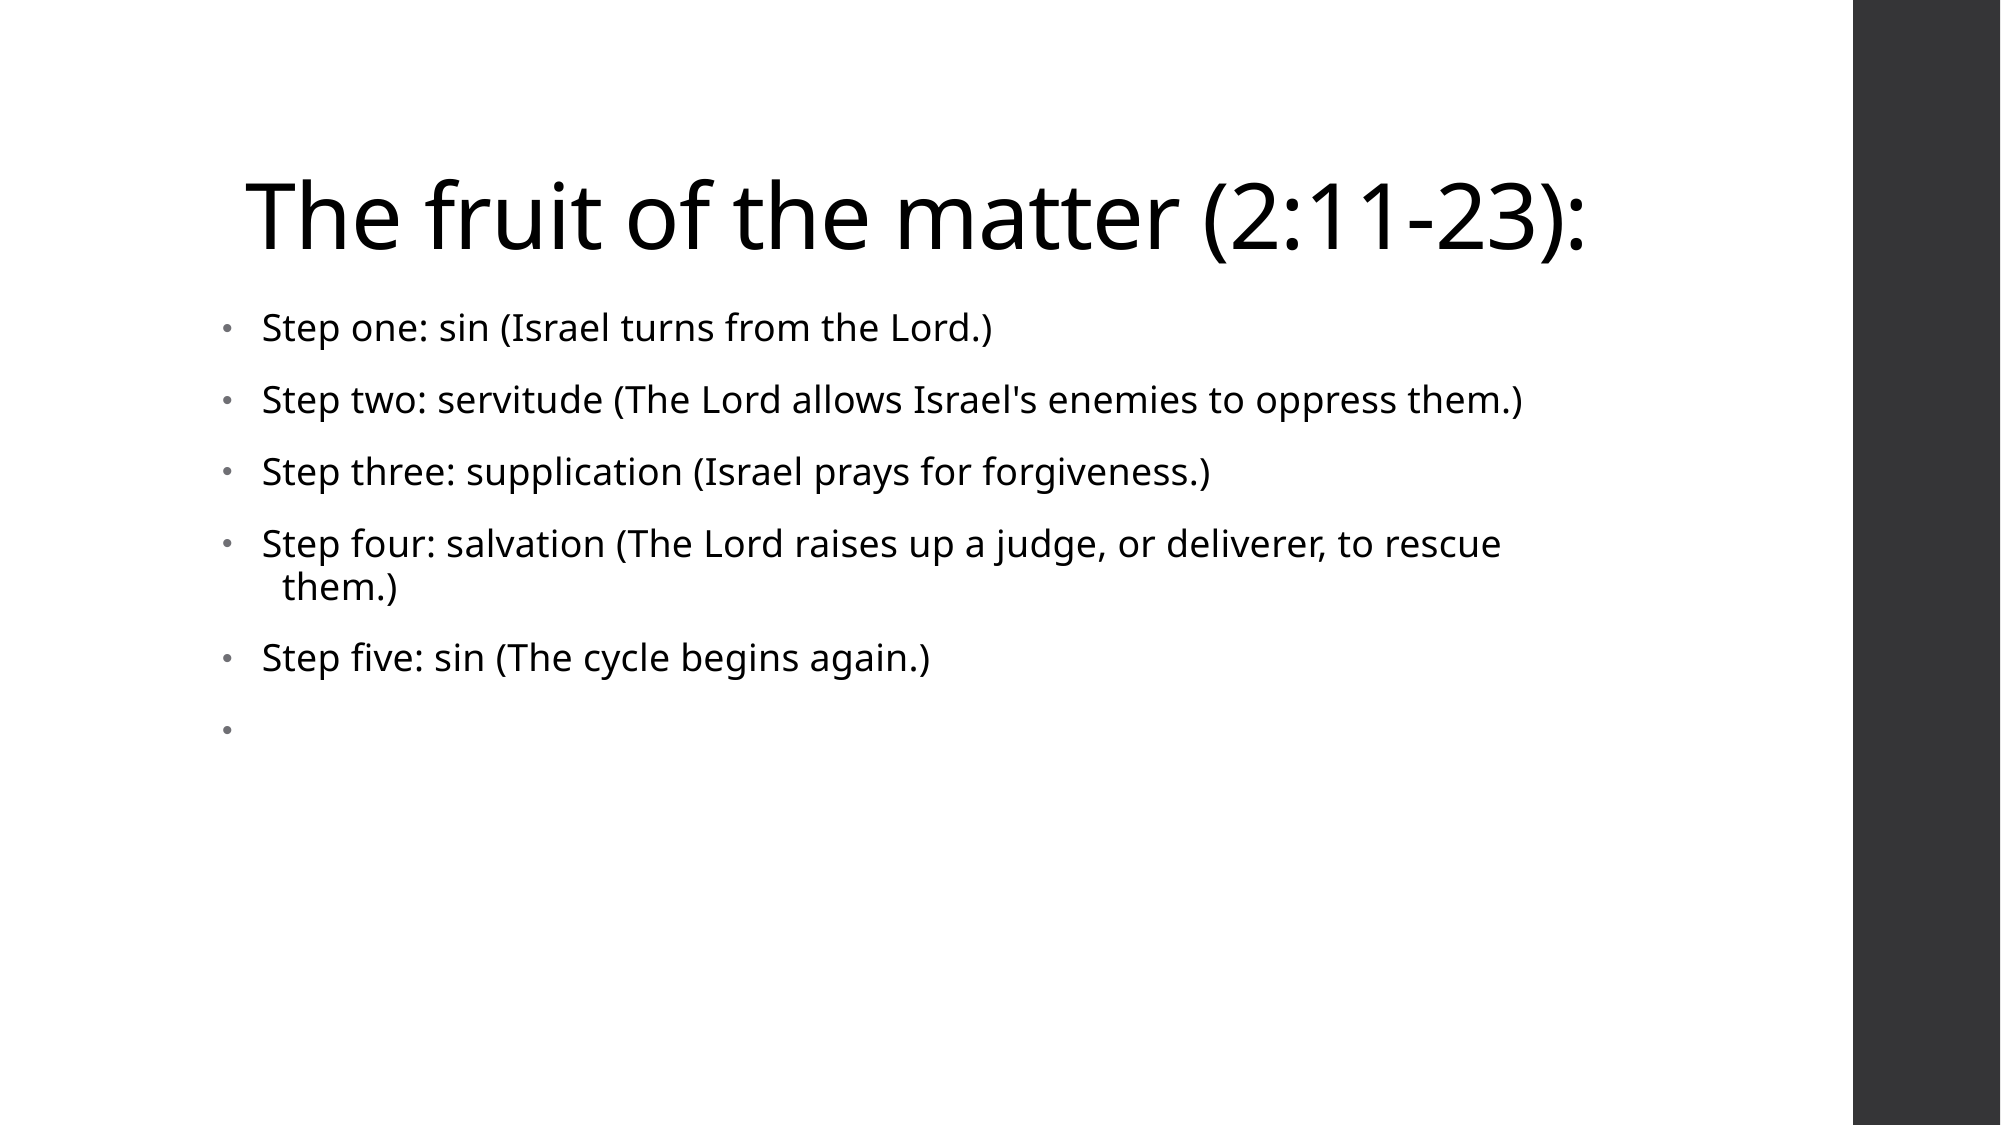

# The fruit of the matter (2:11-23):
 Step one: sin (Israel turns from the Lord.)
 Step two: servitude (The Lord allows Israel's enemies to oppress them.)
 Step three: supplication (Israel prays for forgiveness.)
 Step four: salvation (The Lord raises up a judge, or deliverer, to rescue them.)
 Step five: sin (The cycle begins again.)